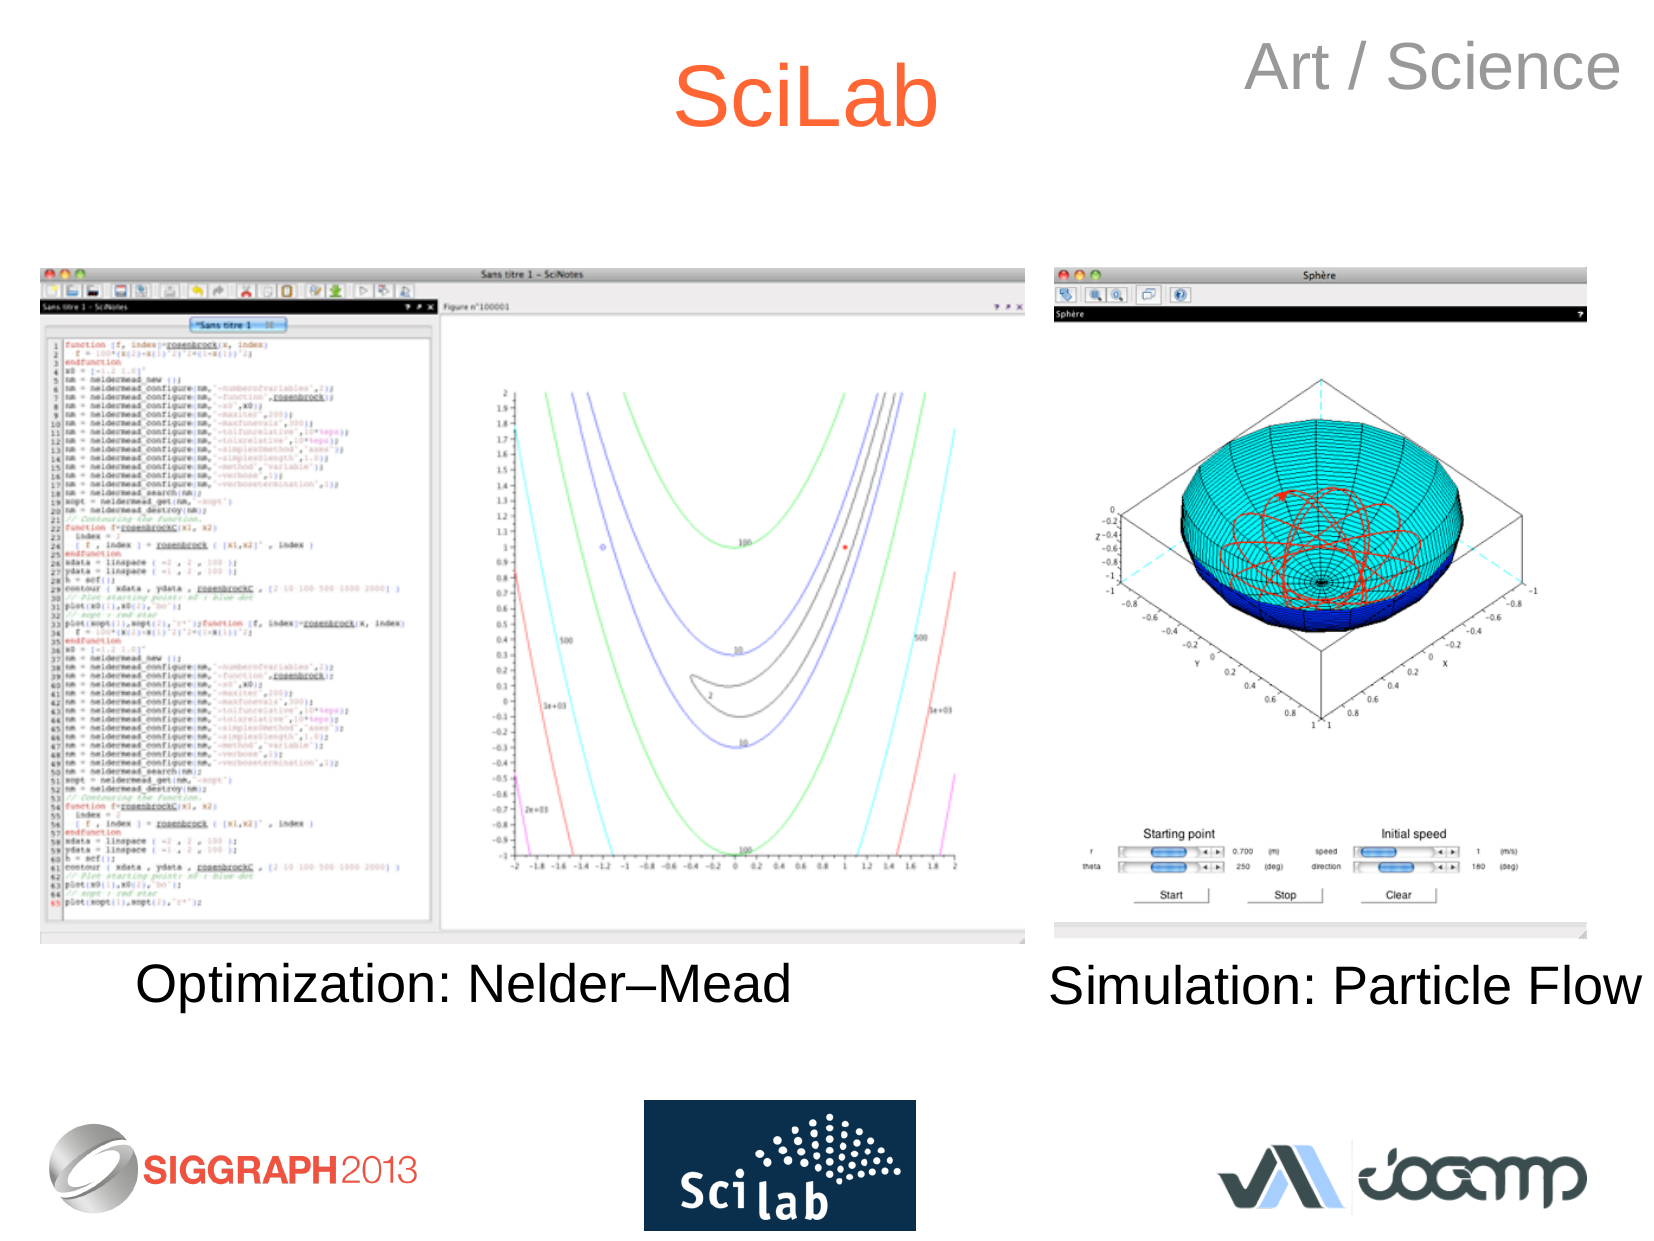

Art / Science
# SciLab
Optimization: Nelder–Mead
Simulation: Particle Flow